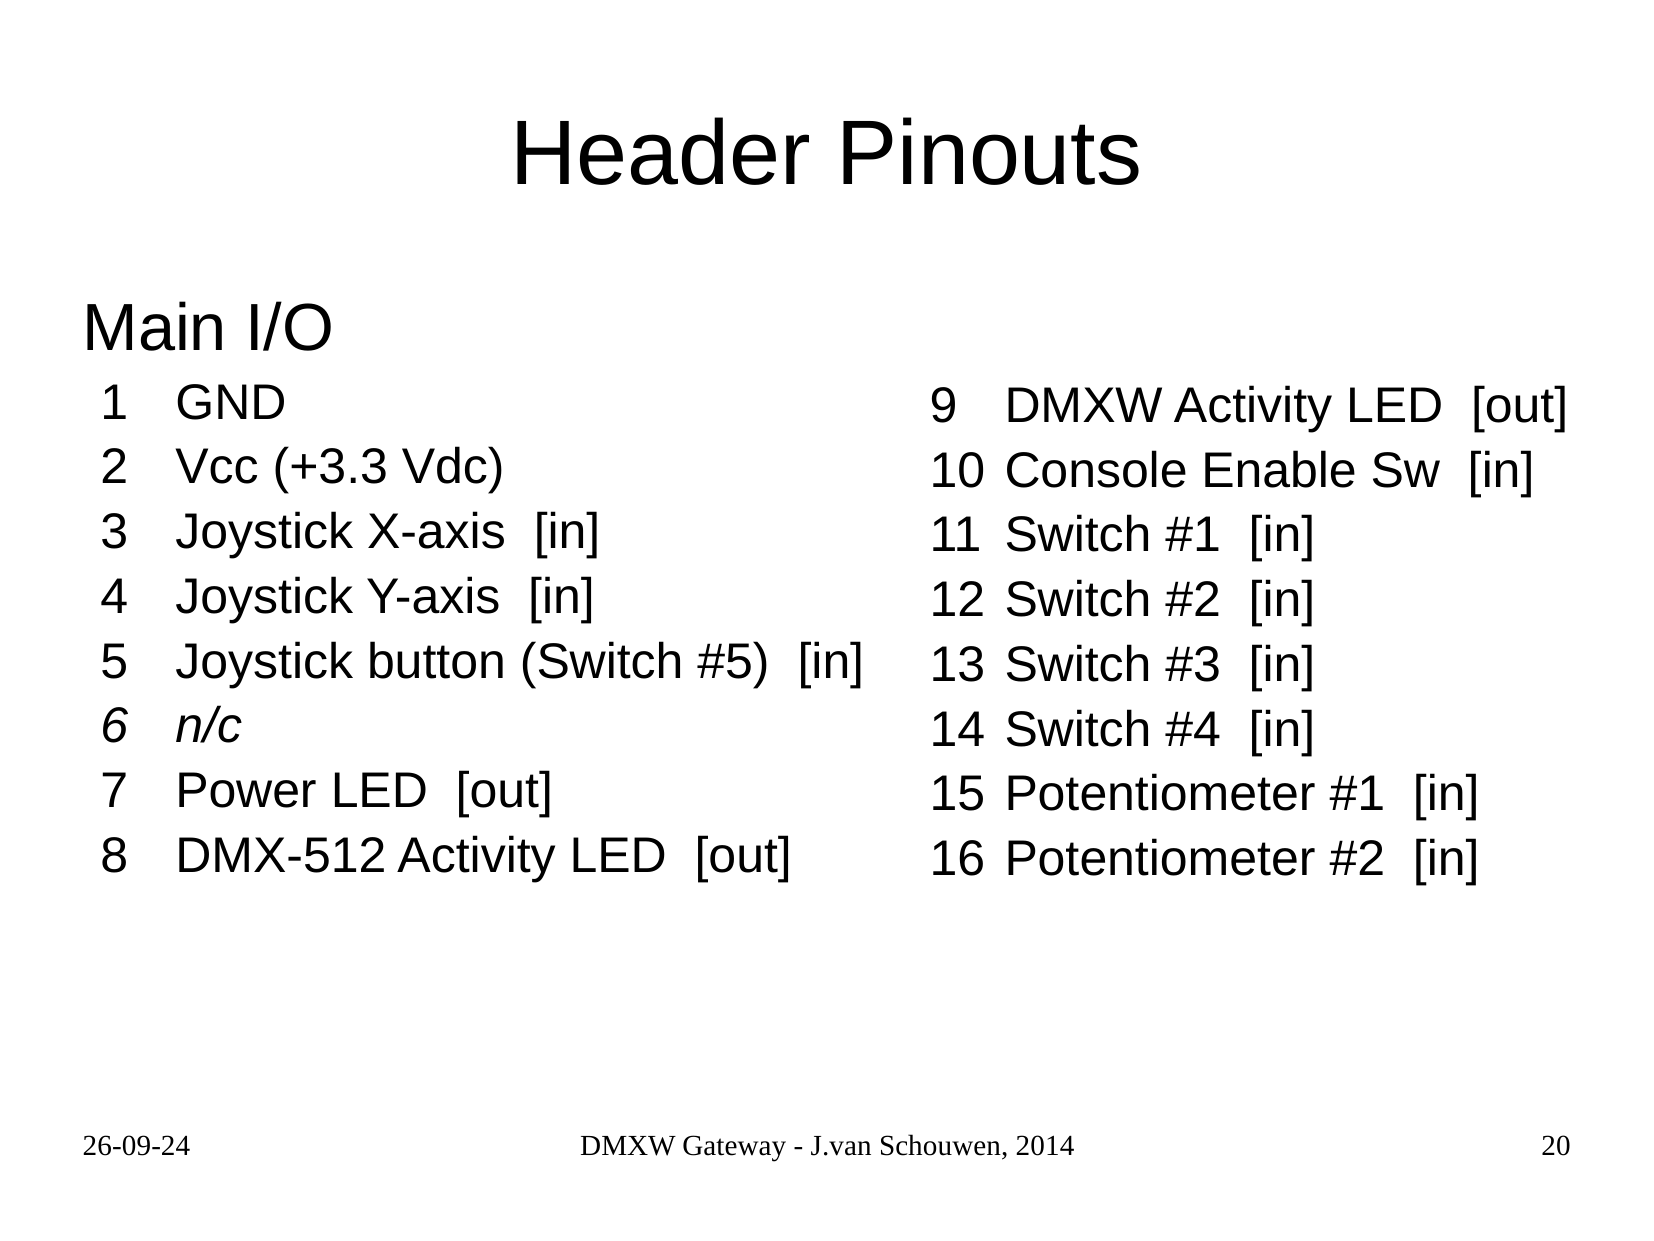

# Header Pinouts
Main I/O
GND
Vcc (+3.3 Vdc)
Joystick X-axis [in]
Joystick Y-axis [in]
Joystick button (Switch #5) [in]
n/c
Power LED [out]
DMX-512 Activity LED [out]
DMXW Activity LED [out]
Console Enable Sw [in]
Switch #1 [in]
Switch #2 [in]
Switch #3 [in]
Switch #4 [in]
Potentiometer #1 [in]
Potentiometer #2 [in]
DMXW Gateway - J.van Schouwen, 2014
20